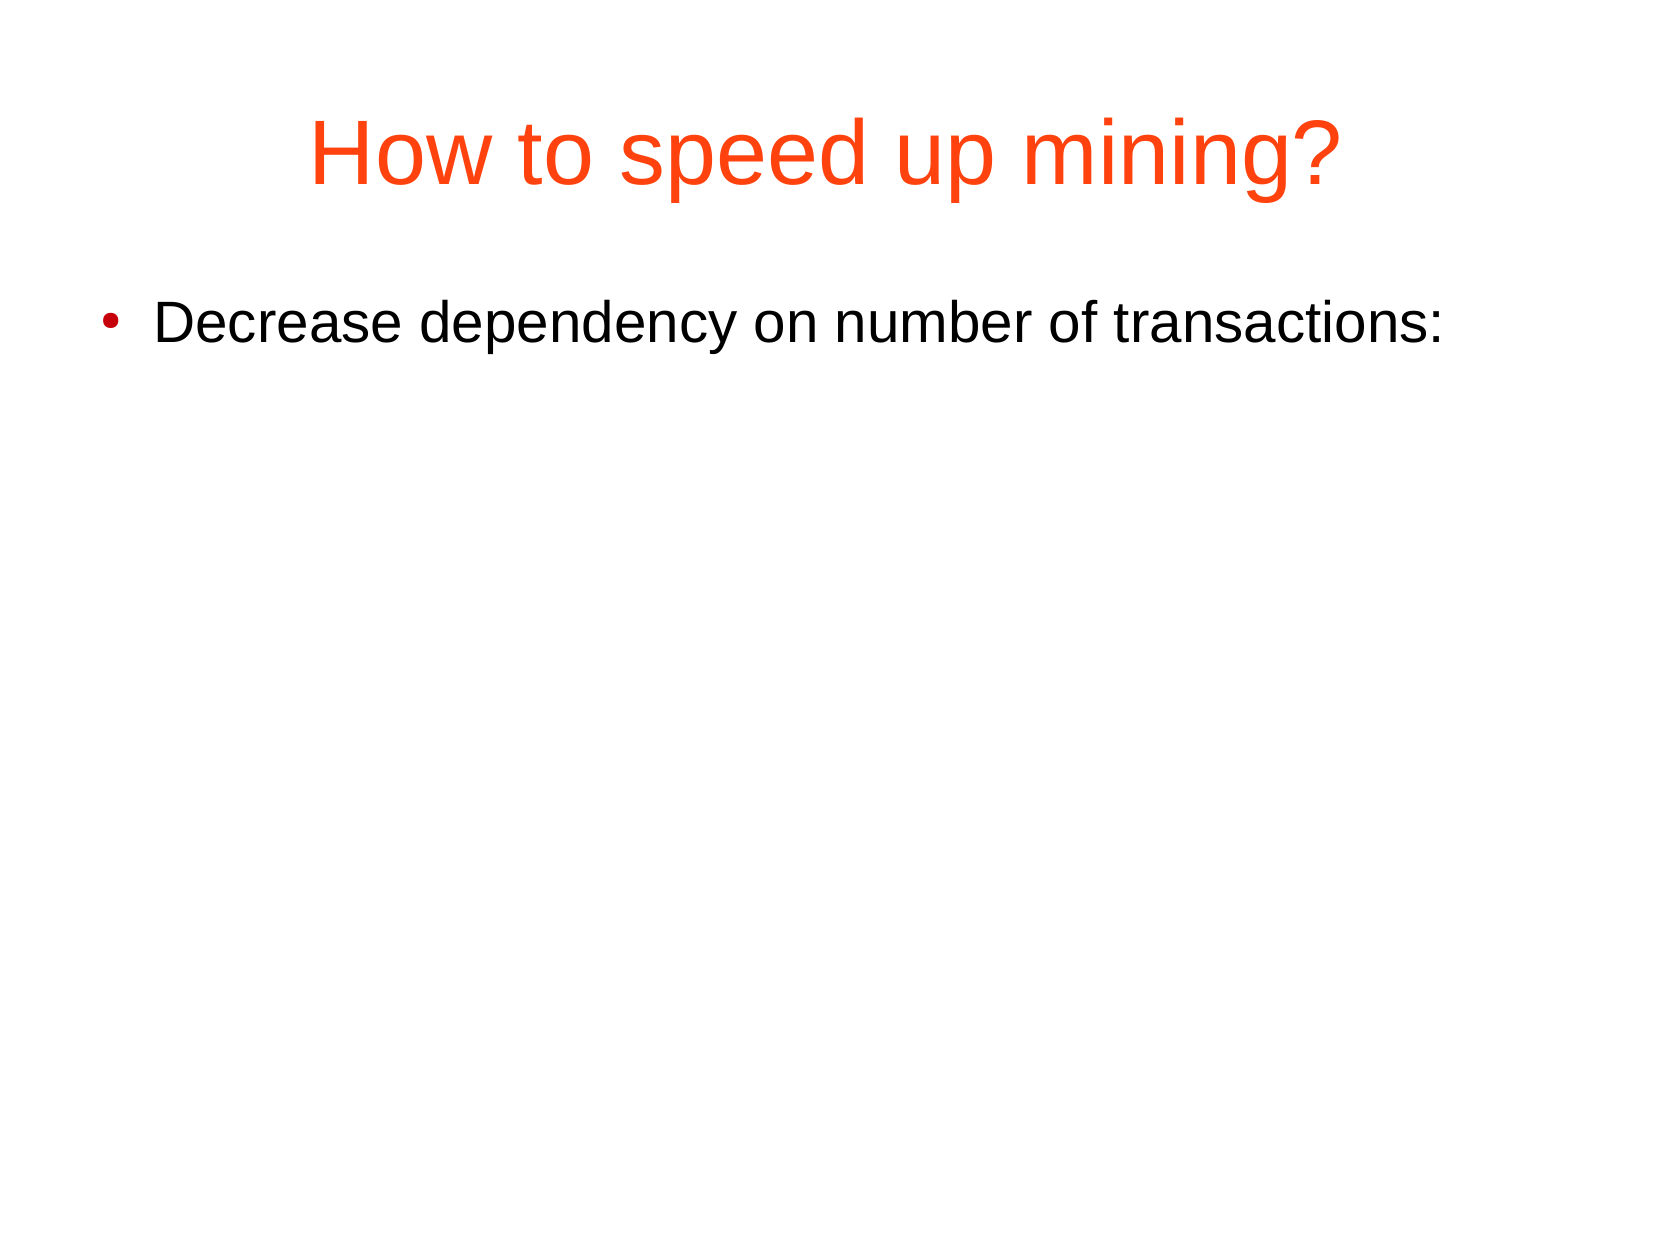

# How to speed up mining?
Decrease dependency on number of transactions: